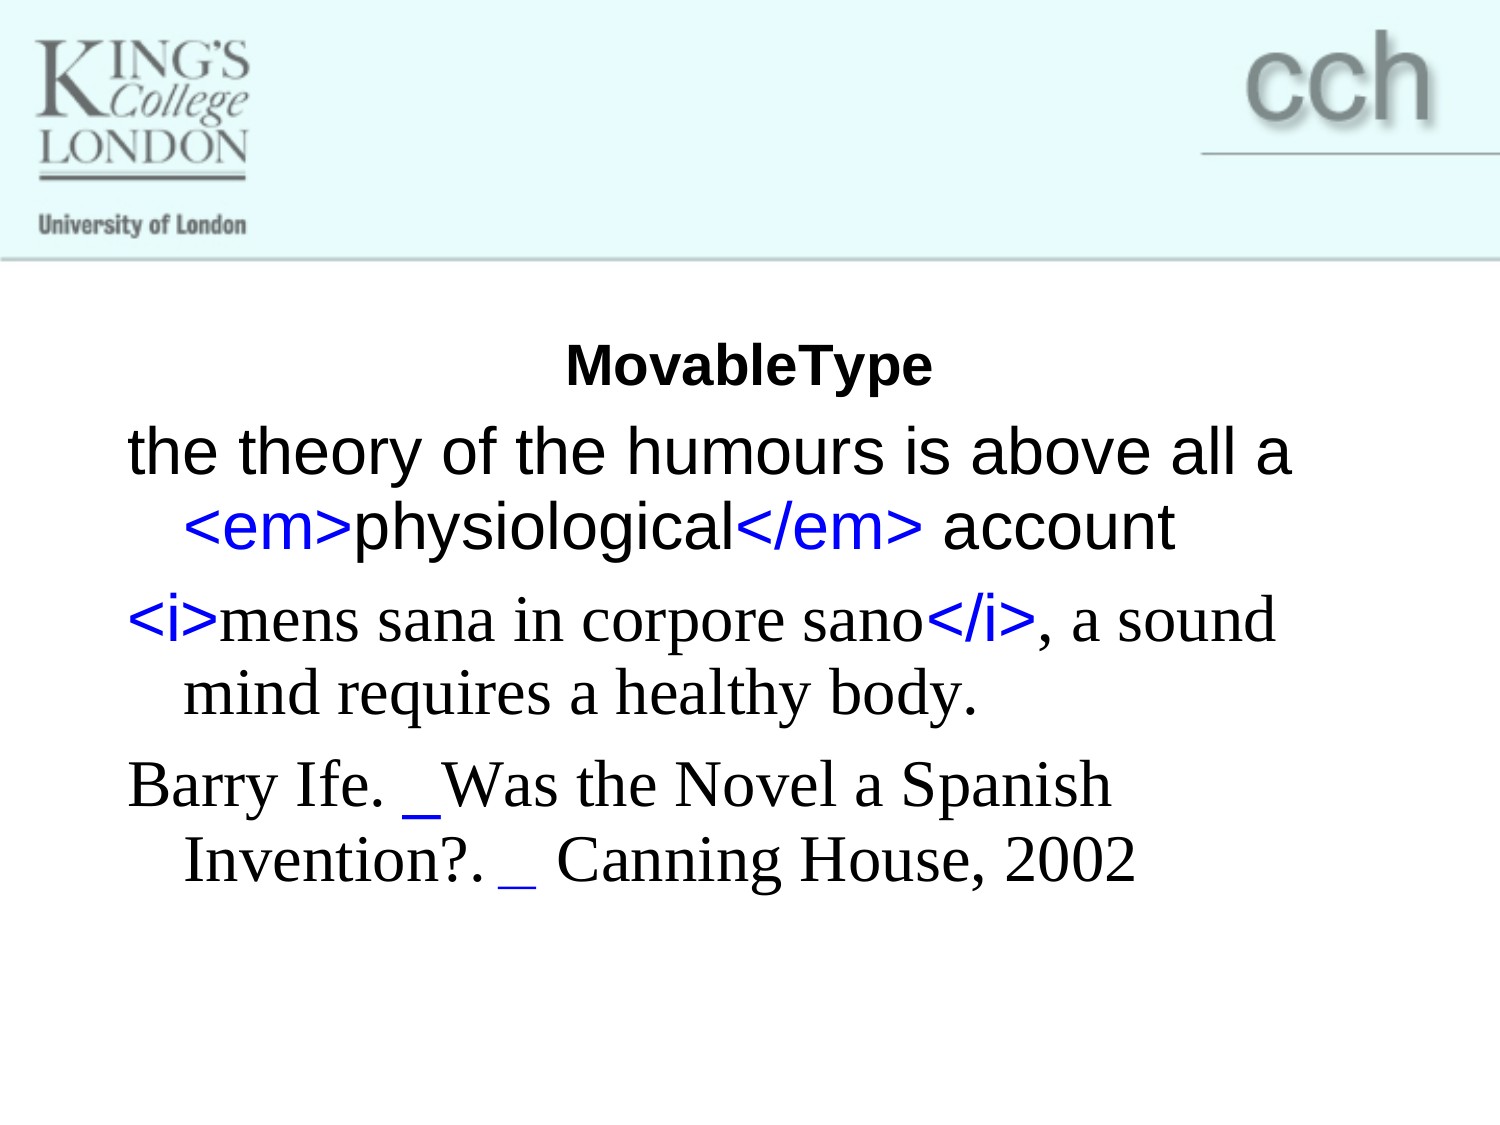

# MovableType
the theory of the humours is above all a <em>physiological</em> account
<i>mens sana in corpore sano</i>, a sound mind requires a healthy body.
Barry Ife. _Was the Novel a Spanish Invention?. _ Canning House, 2002